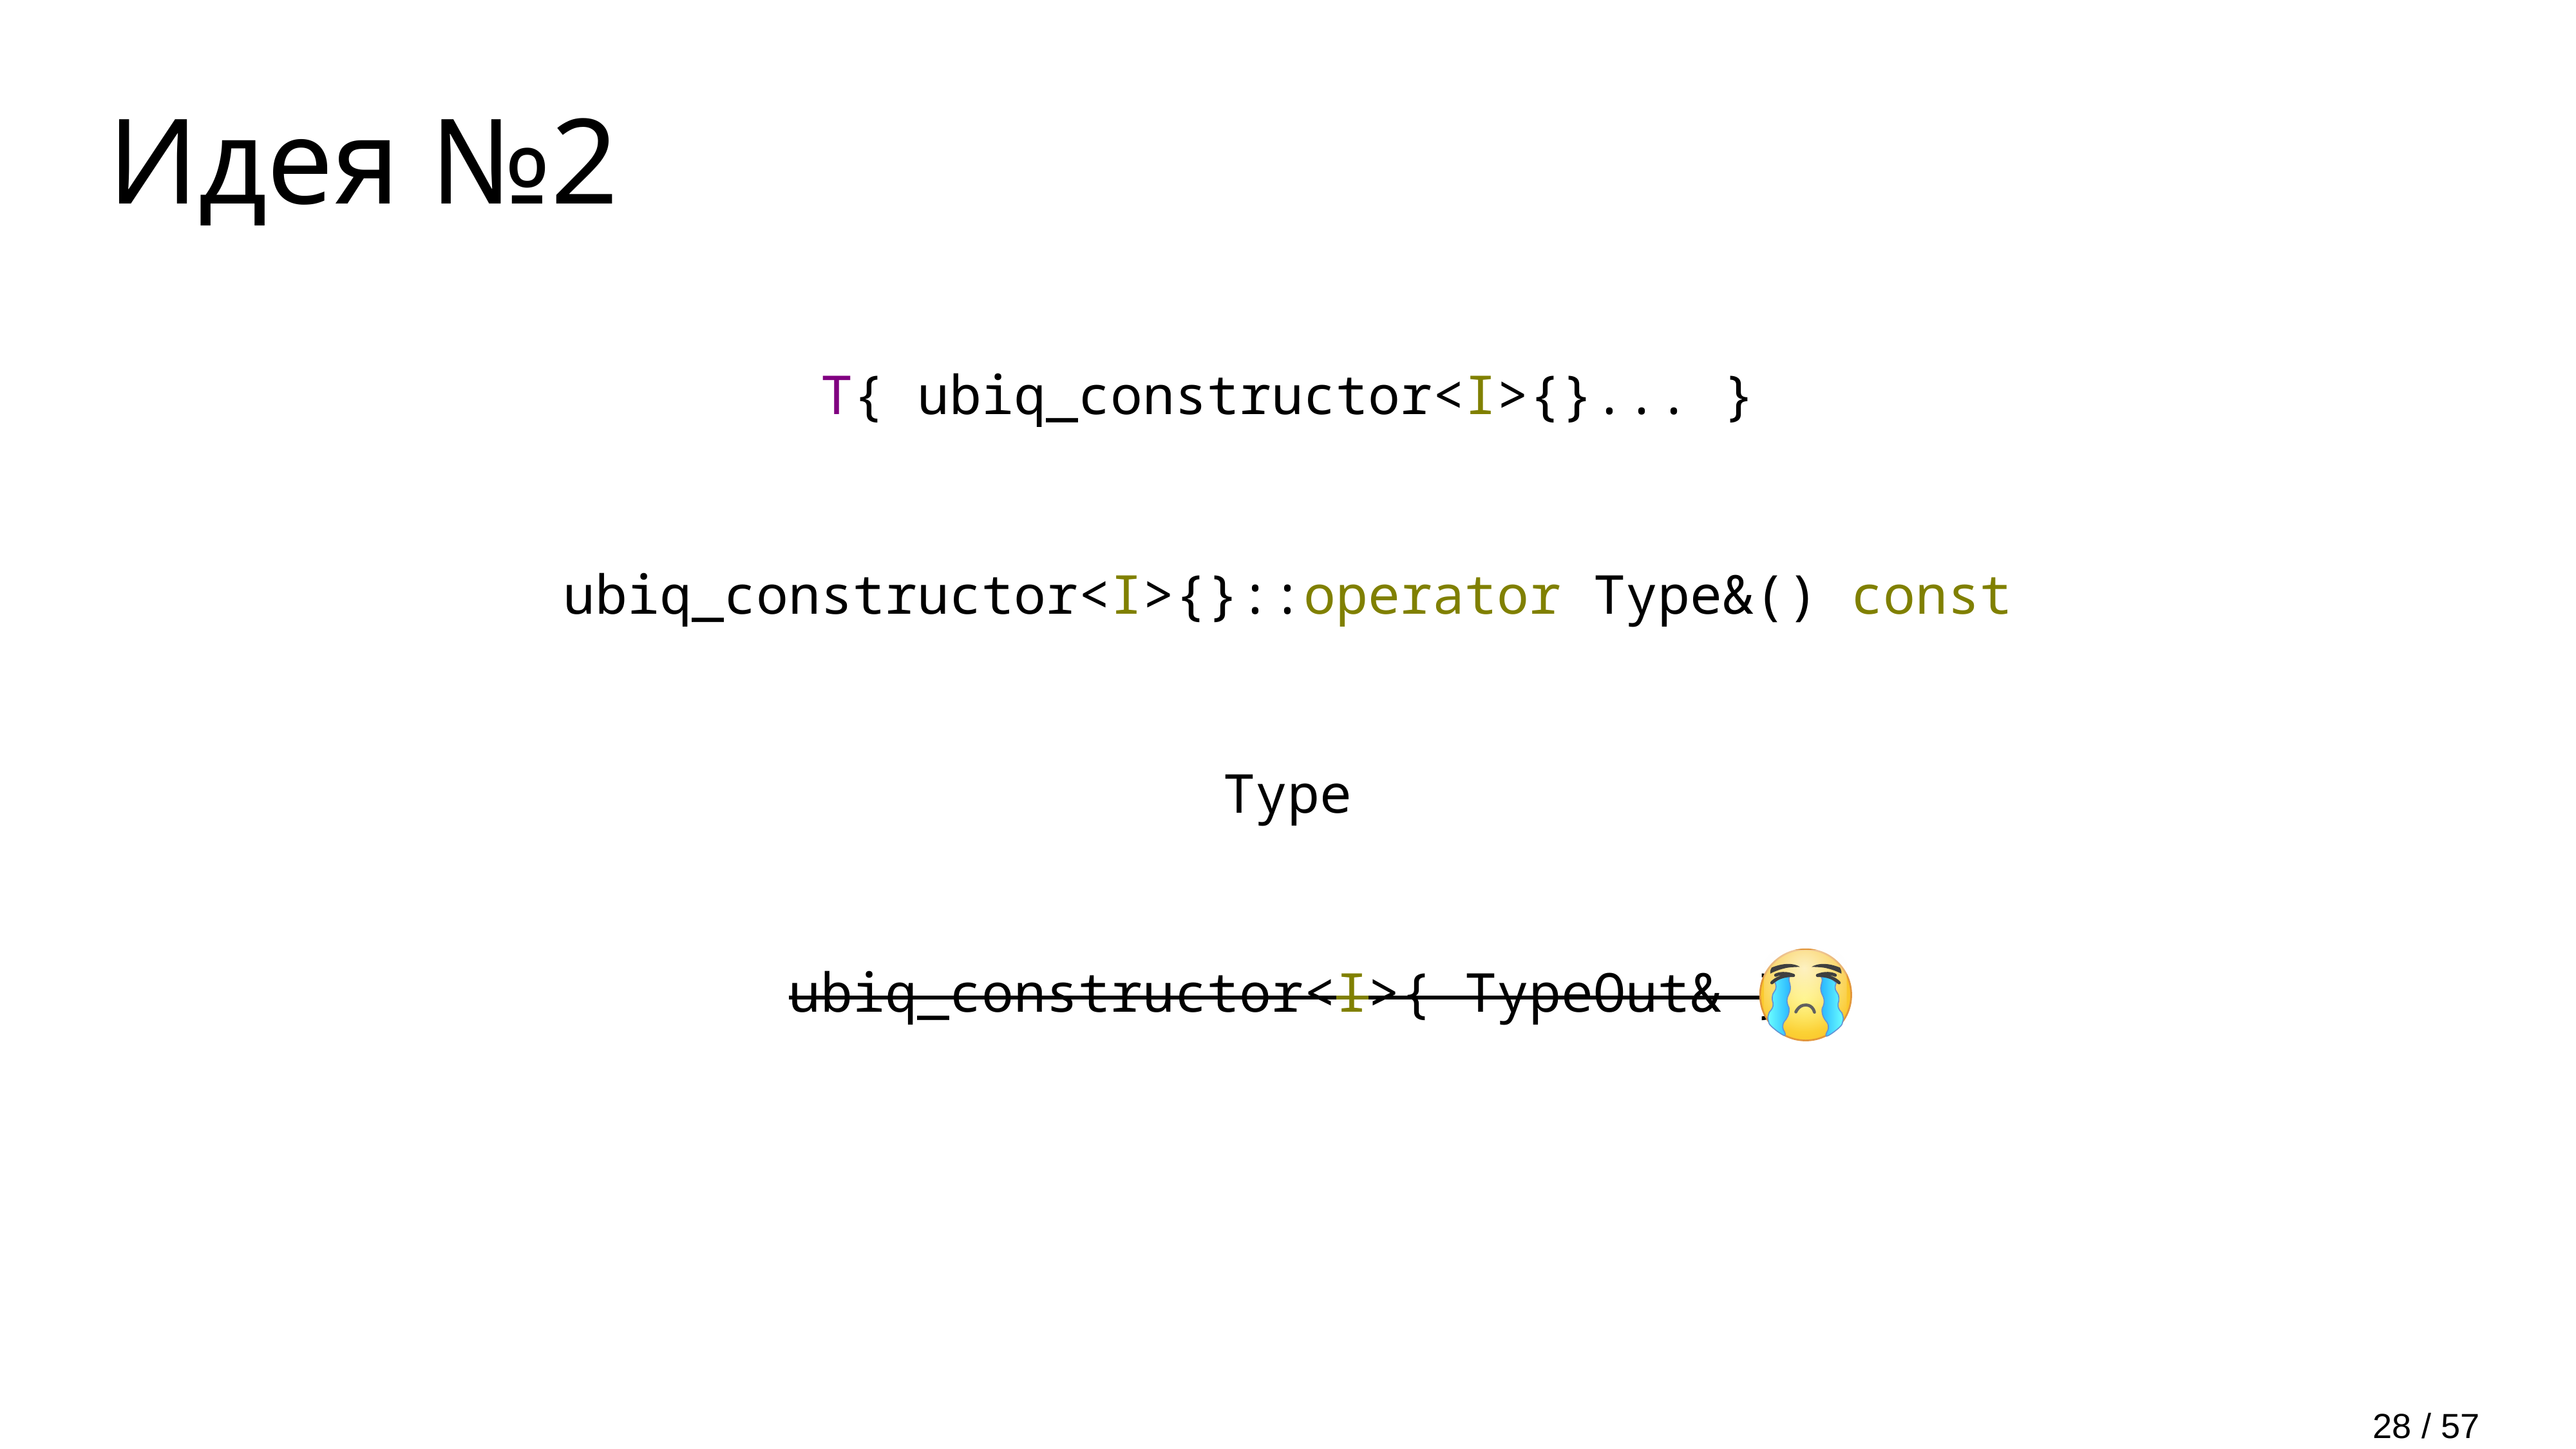

# Идея №2
T{ ubiq_constructor<I>{}... }
ubiq_constructor<I>{}::operator Type&() const
Type
ubiq_constructor<I>{ TypeOut& }